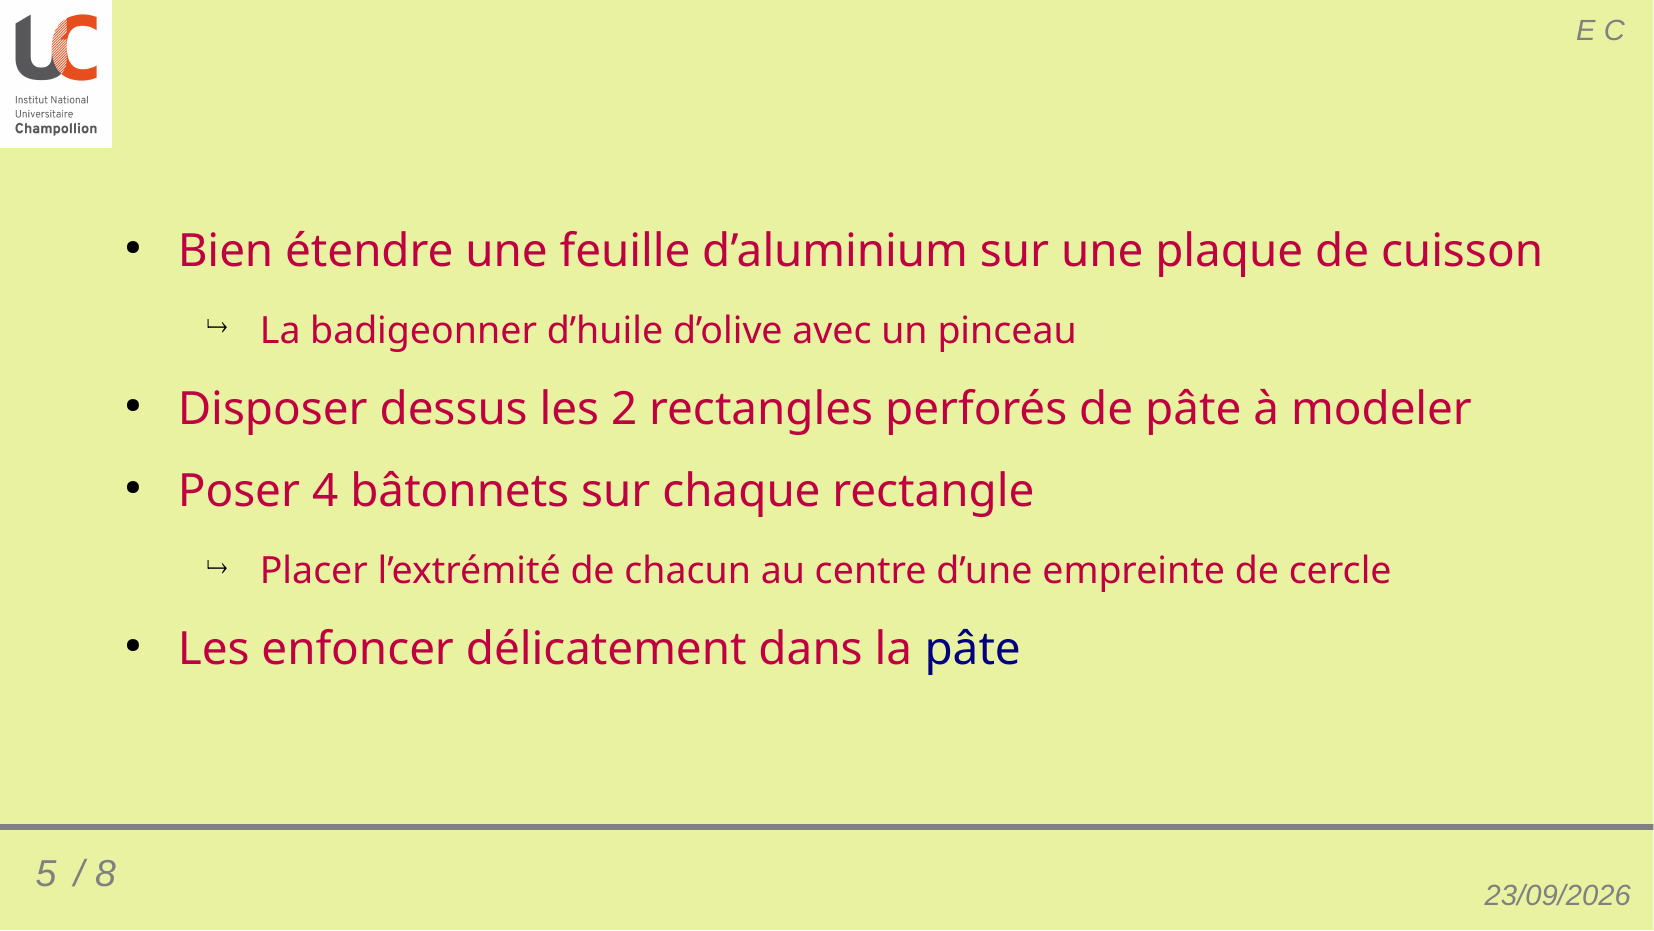

E C
# Bien étendre une feuille d’aluminium sur une plaque de cuisson
La badigeonner d’huile d’olive avec un pinceau
Disposer dessus les 2 rectangles perforés de pâte à modeler
Poser 4 bâtonnets sur chaque rectangle
Placer l’extrémité de chacun au centre d’une empreinte de cercle
Les enfoncer délicatement dans la pâte
/ 8